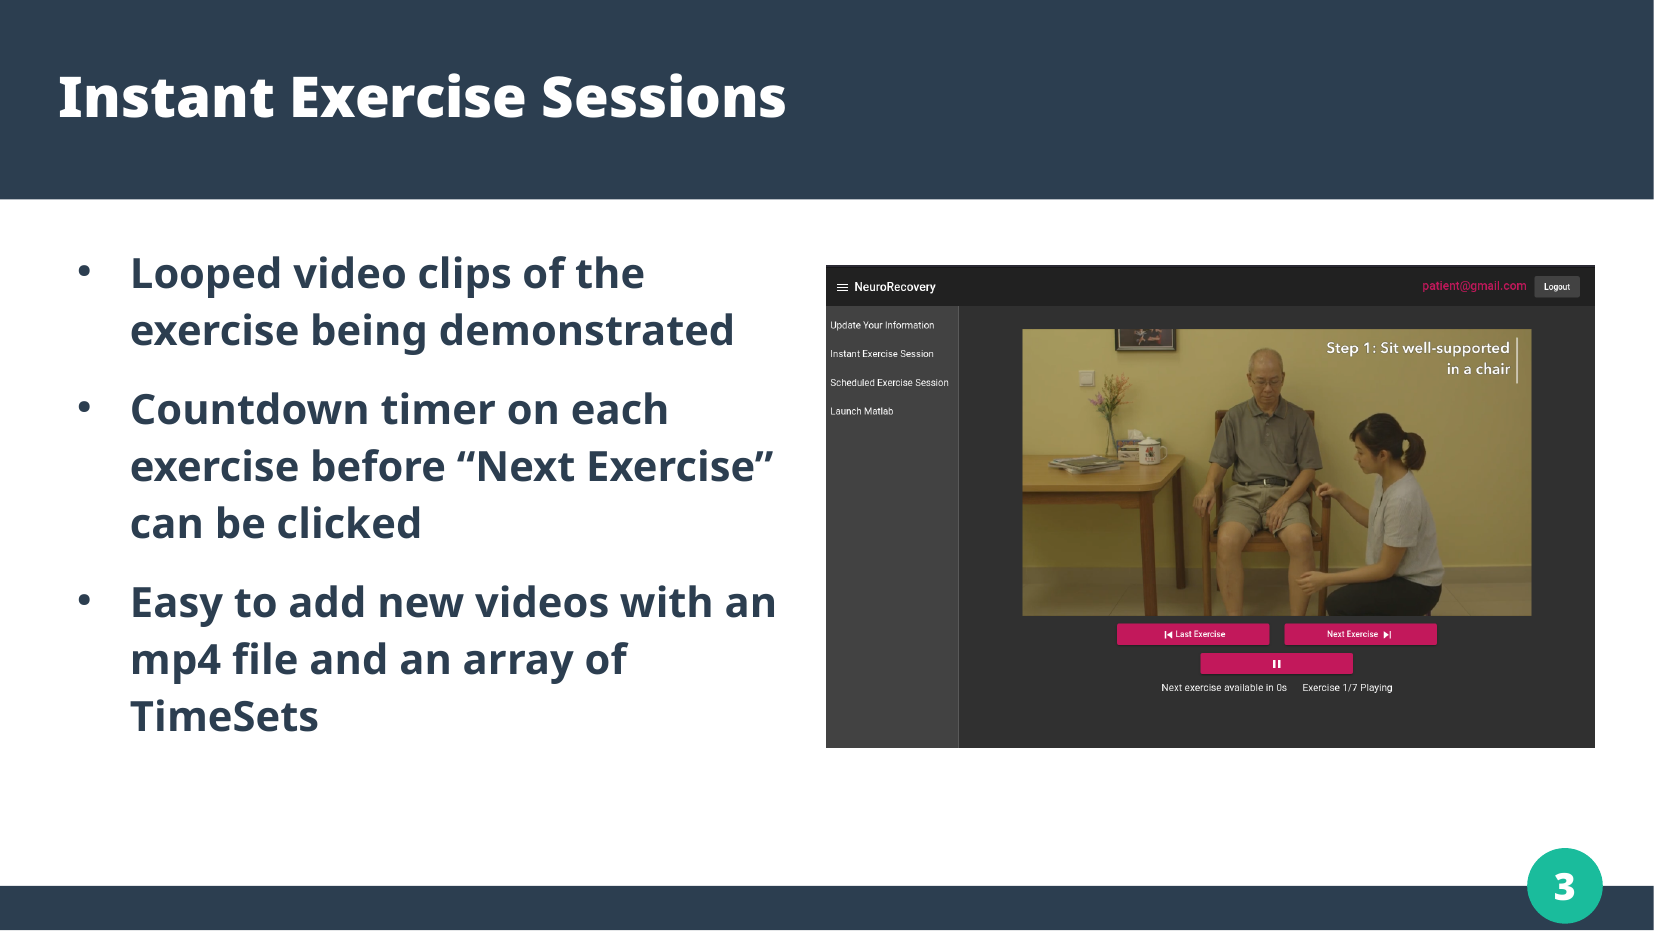

# Instant Exercise Sessions
Looped video clips of the exercise being demonstrated
Countdown timer on each exercise before “Next Exercise” can be clicked
Easy to add new videos with an mp4 file and an array of TimeSets